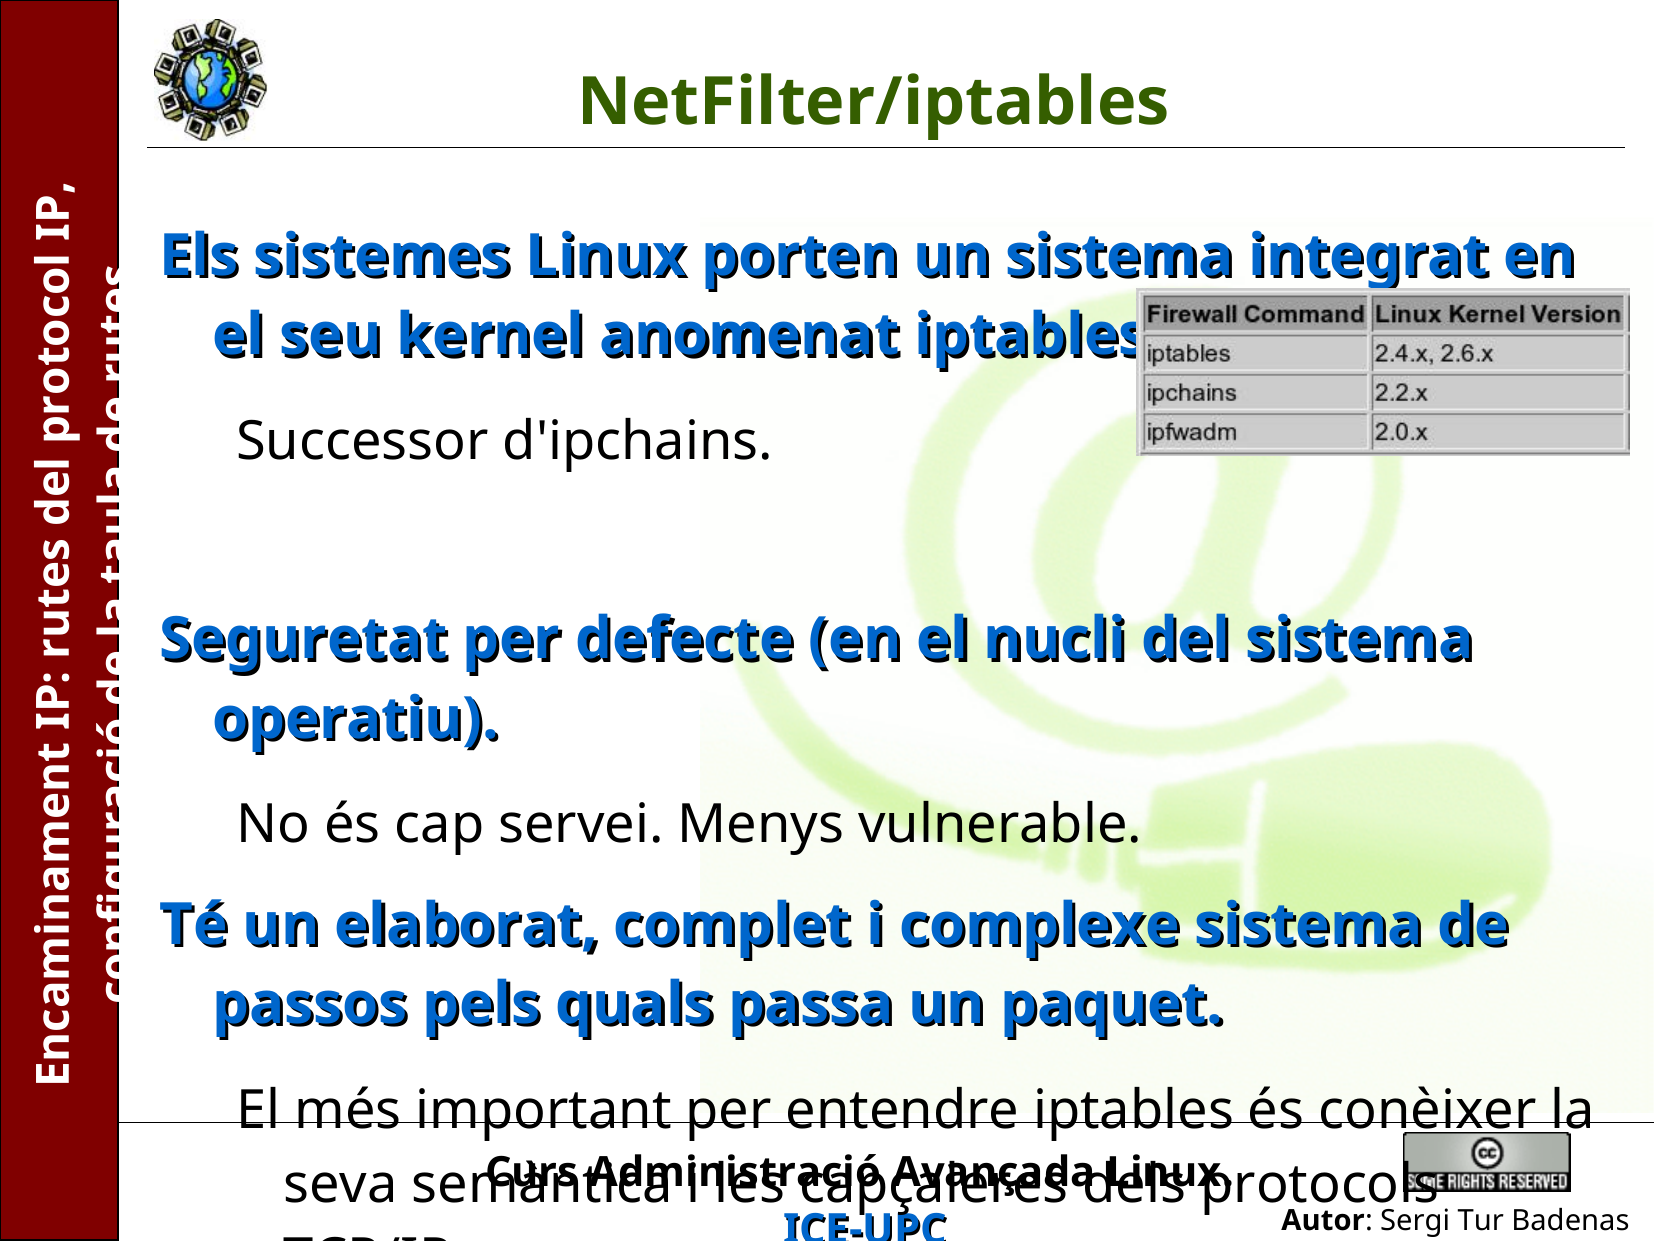

# NetFilter/iptables
Els sistemes Linux porten un sistema integrat en el seu kernel anomenat iptables.
Successor d'ipchains.
Seguretat per defecte (en el nucli del sistema operatiu).
No és cap servei. Menys vulnerable.
Té un elaborat, complet i complexe sistema de passos pels quals passa un paquet.
El més important per entendre iptables és conèixer la seva semàntica i les capçaleres dels protocols TCP/IP.
Wiki sobre iptables